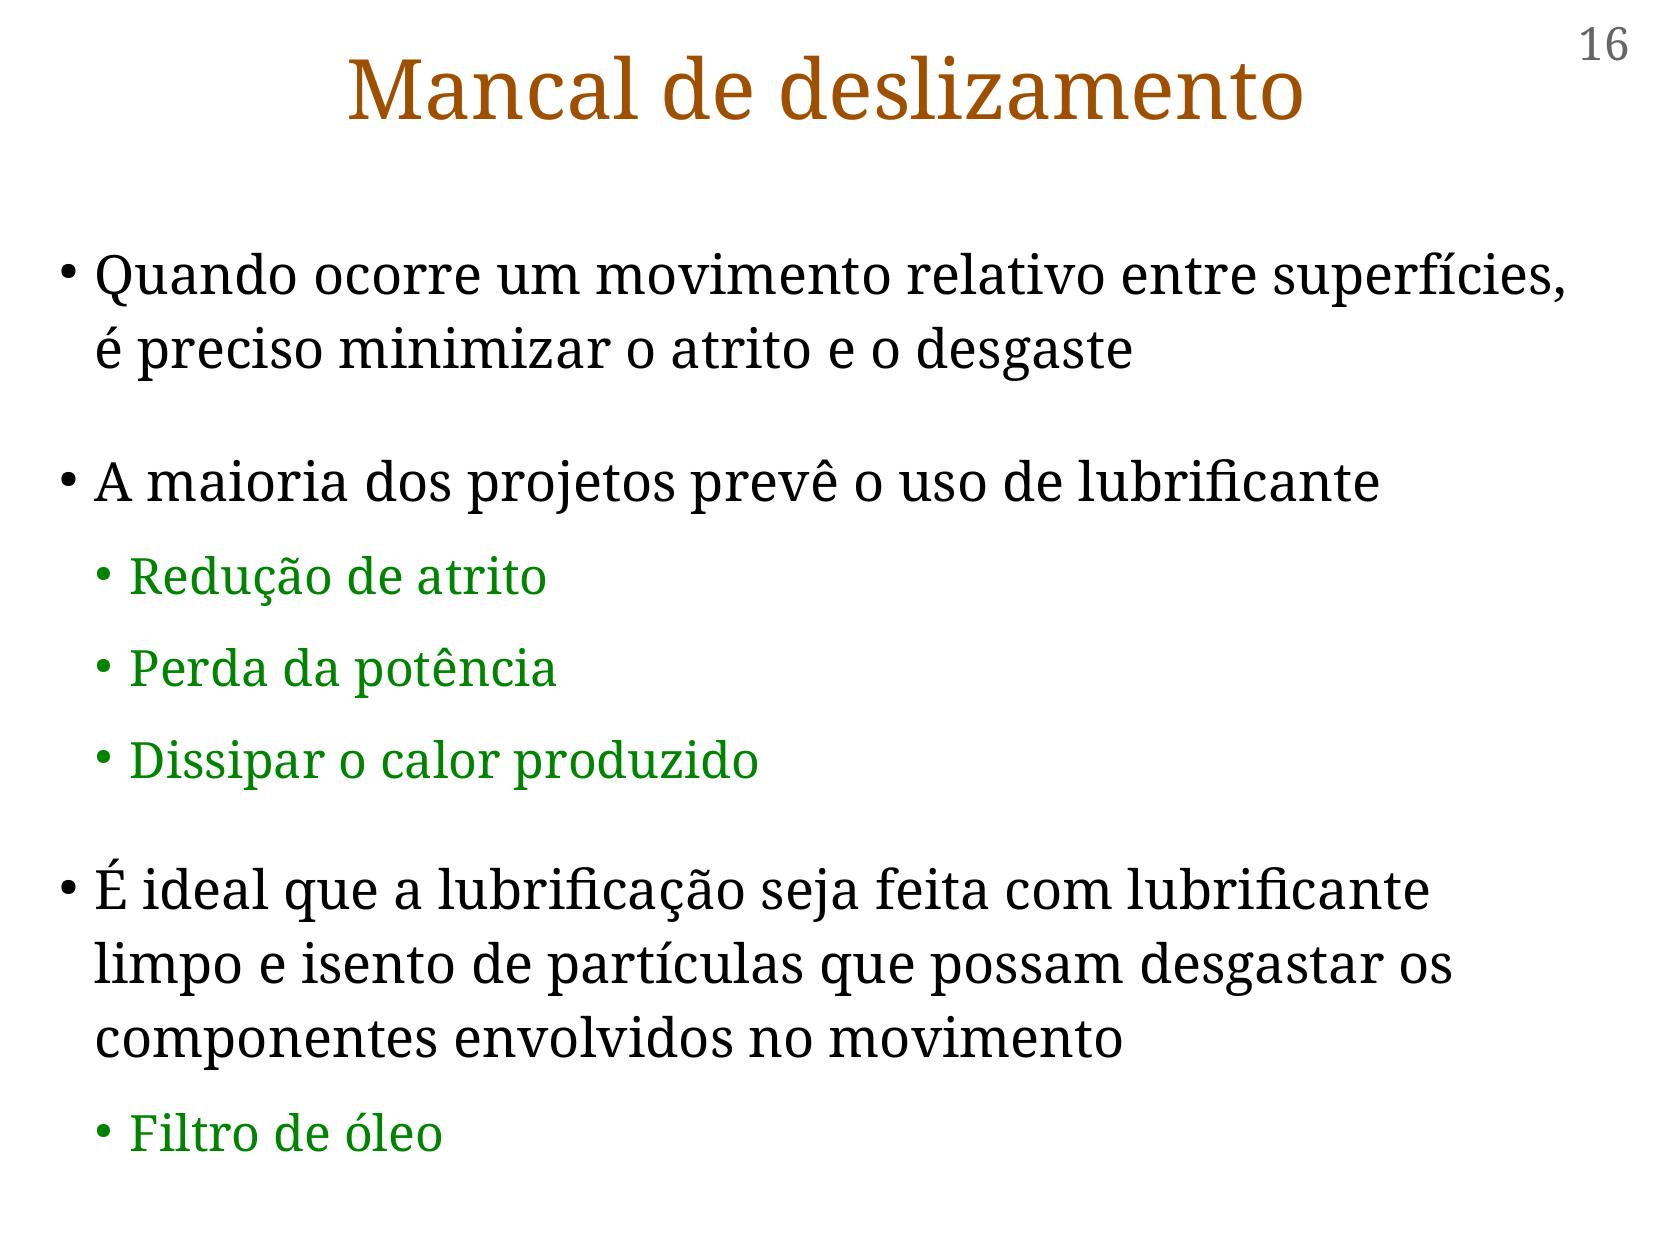

16
# Mancal de deslizamento
Quando ocorre um movimento relativo entre superfícies, é preciso minimizar o atrito e o desgaste
A maioria dos projetos prevê o uso de lubrificante
Redução de atrito
Perda da potência
Dissipar o calor produzido
É ideal que a lubrificação seja feita com lubrificante limpo e isento de partículas que possam desgastar os componentes envolvidos no movimento
Filtro de óleo